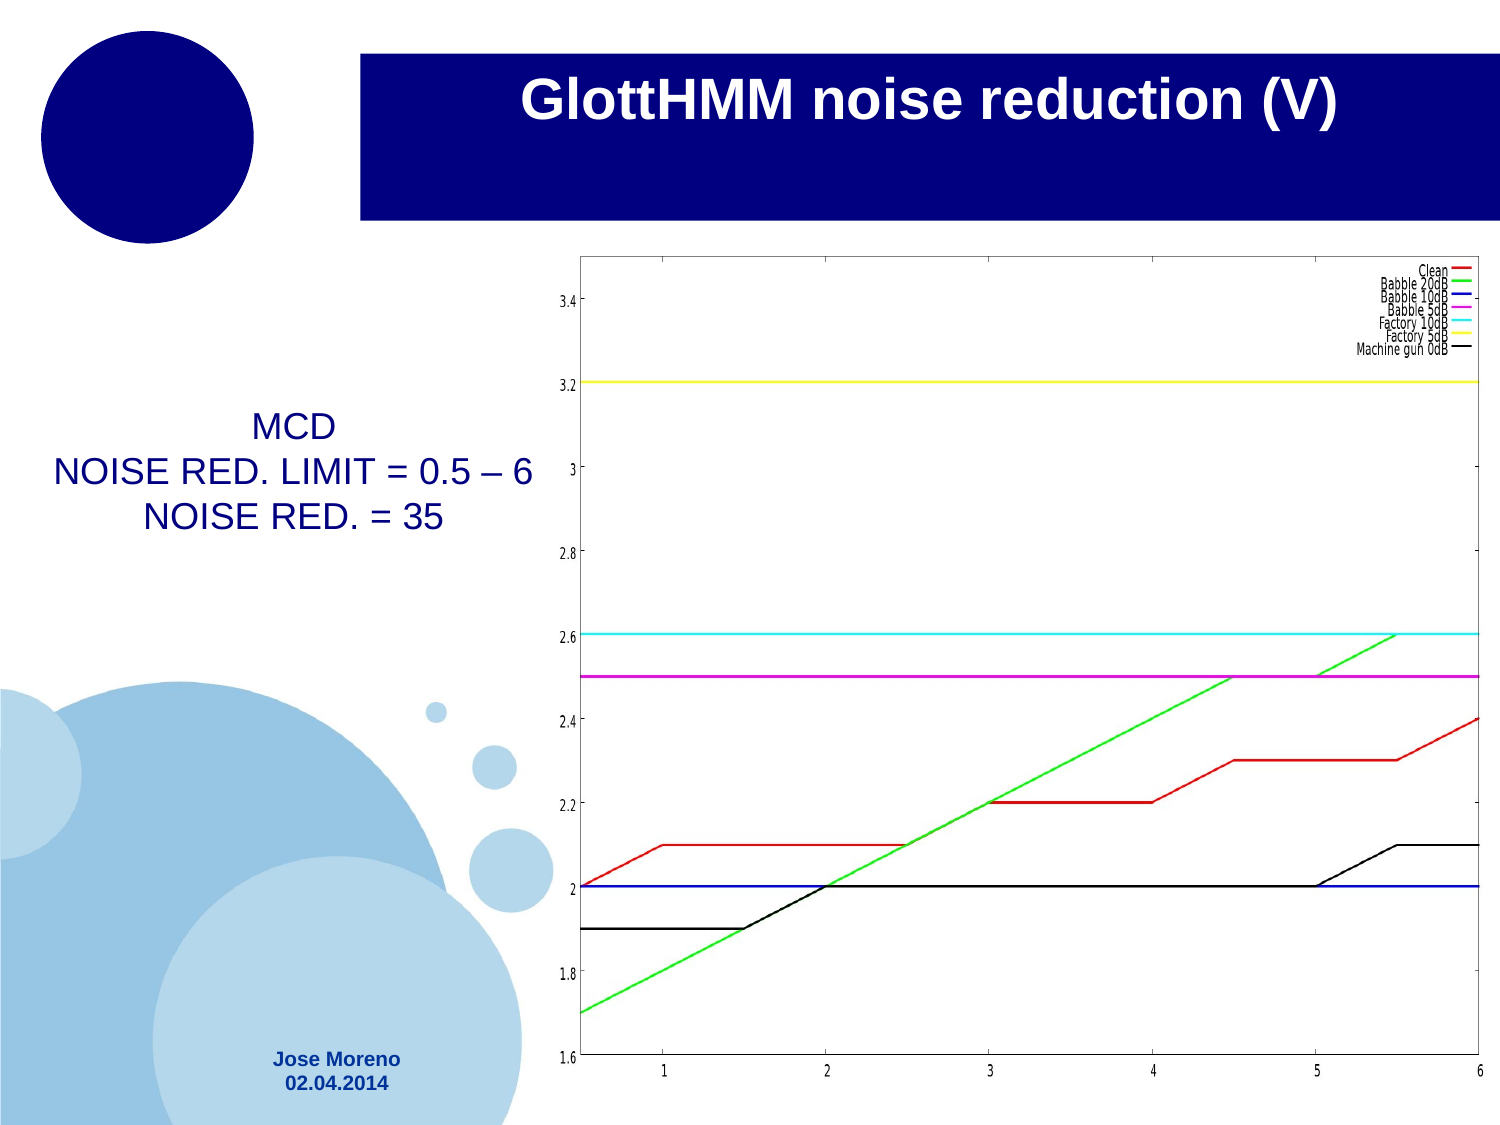

# GlottHMM noise reduction (V)
MCD
NOISE RED. LIMIT = 0.5 – 6
NOISE RED. = 35